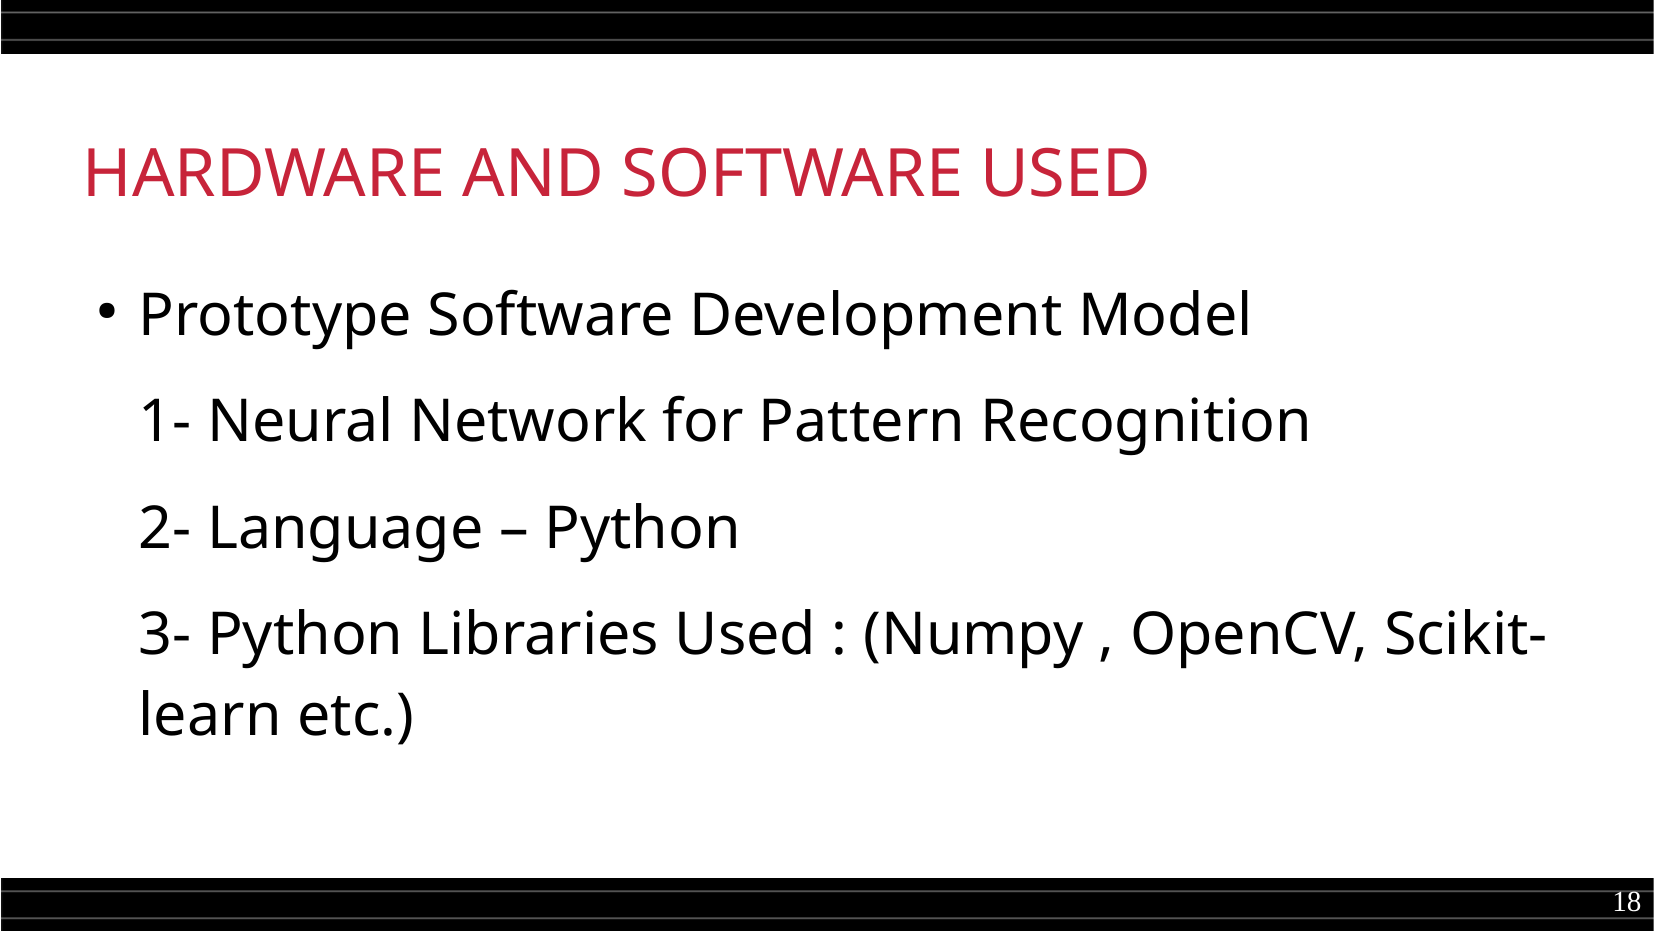

# HARDWARE AND SOFTWARE USED
Prototype Software Development Model
1- Neural Network for Pattern Recognition
2- Language – Python
3- Python Libraries Used : (Numpy , OpenCV, Scikit-learn etc.)